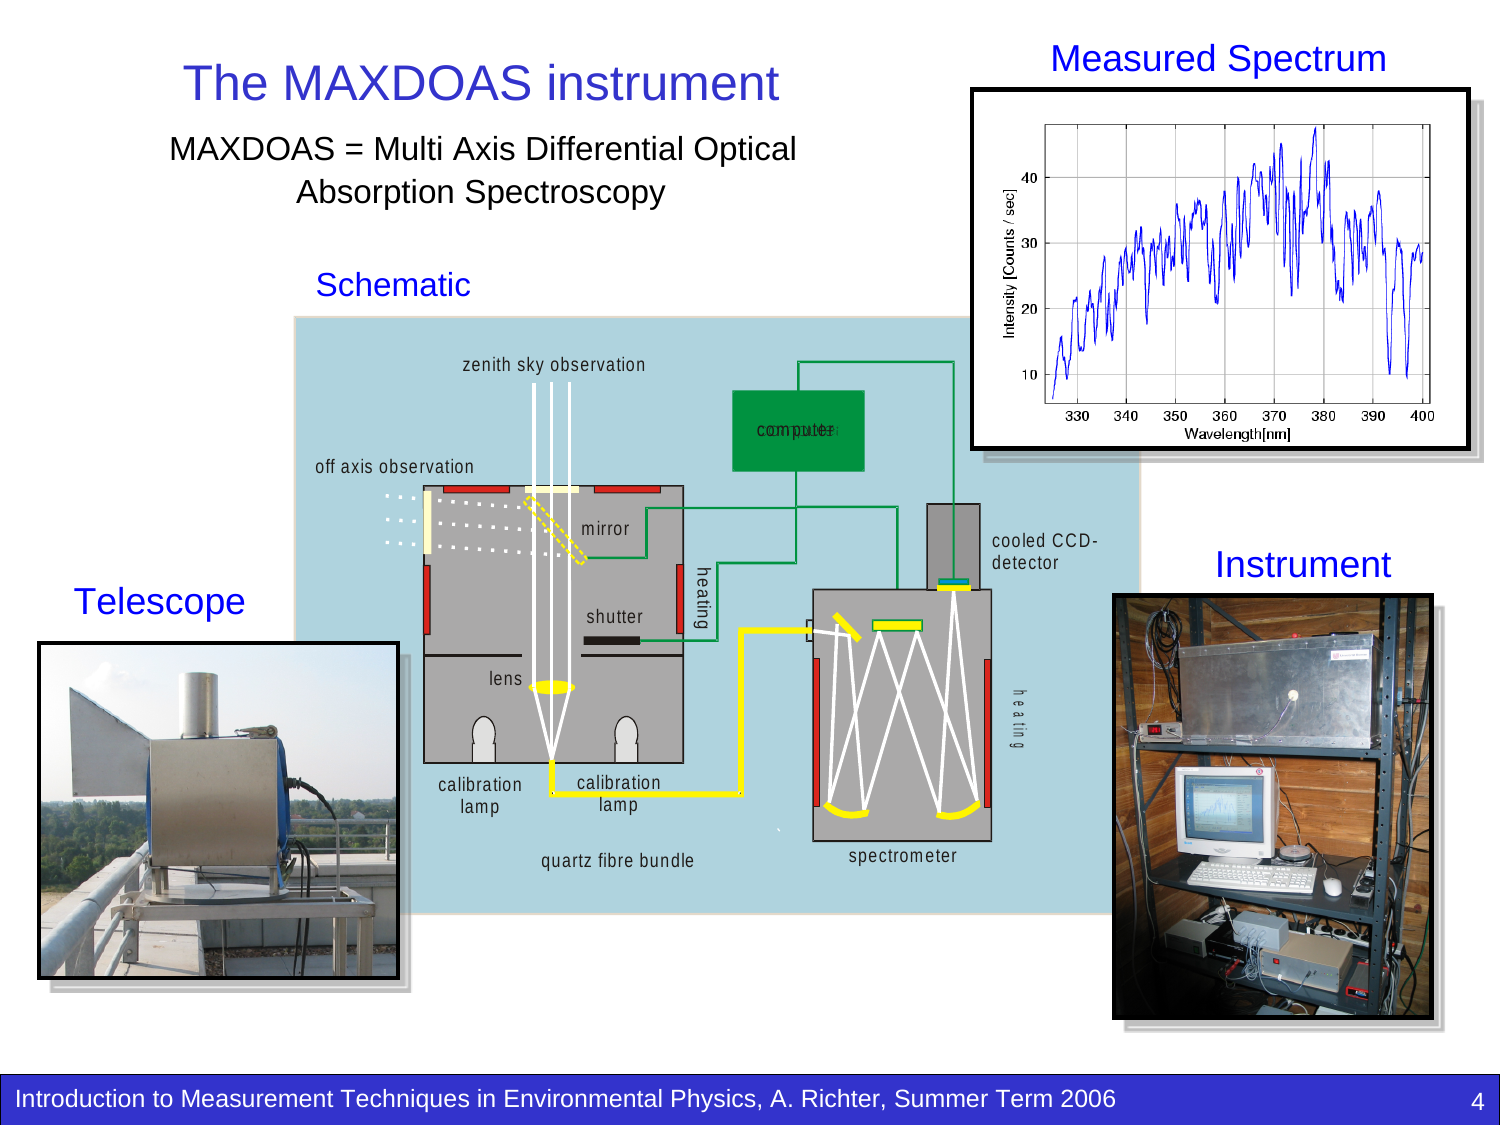

Measured Spectrum
The MAXDOAS instrument
 MAXDOAS = Multi Axis Differential Optical
Absorption Spectroscopy
Schematic
Instrument
Telescope
4